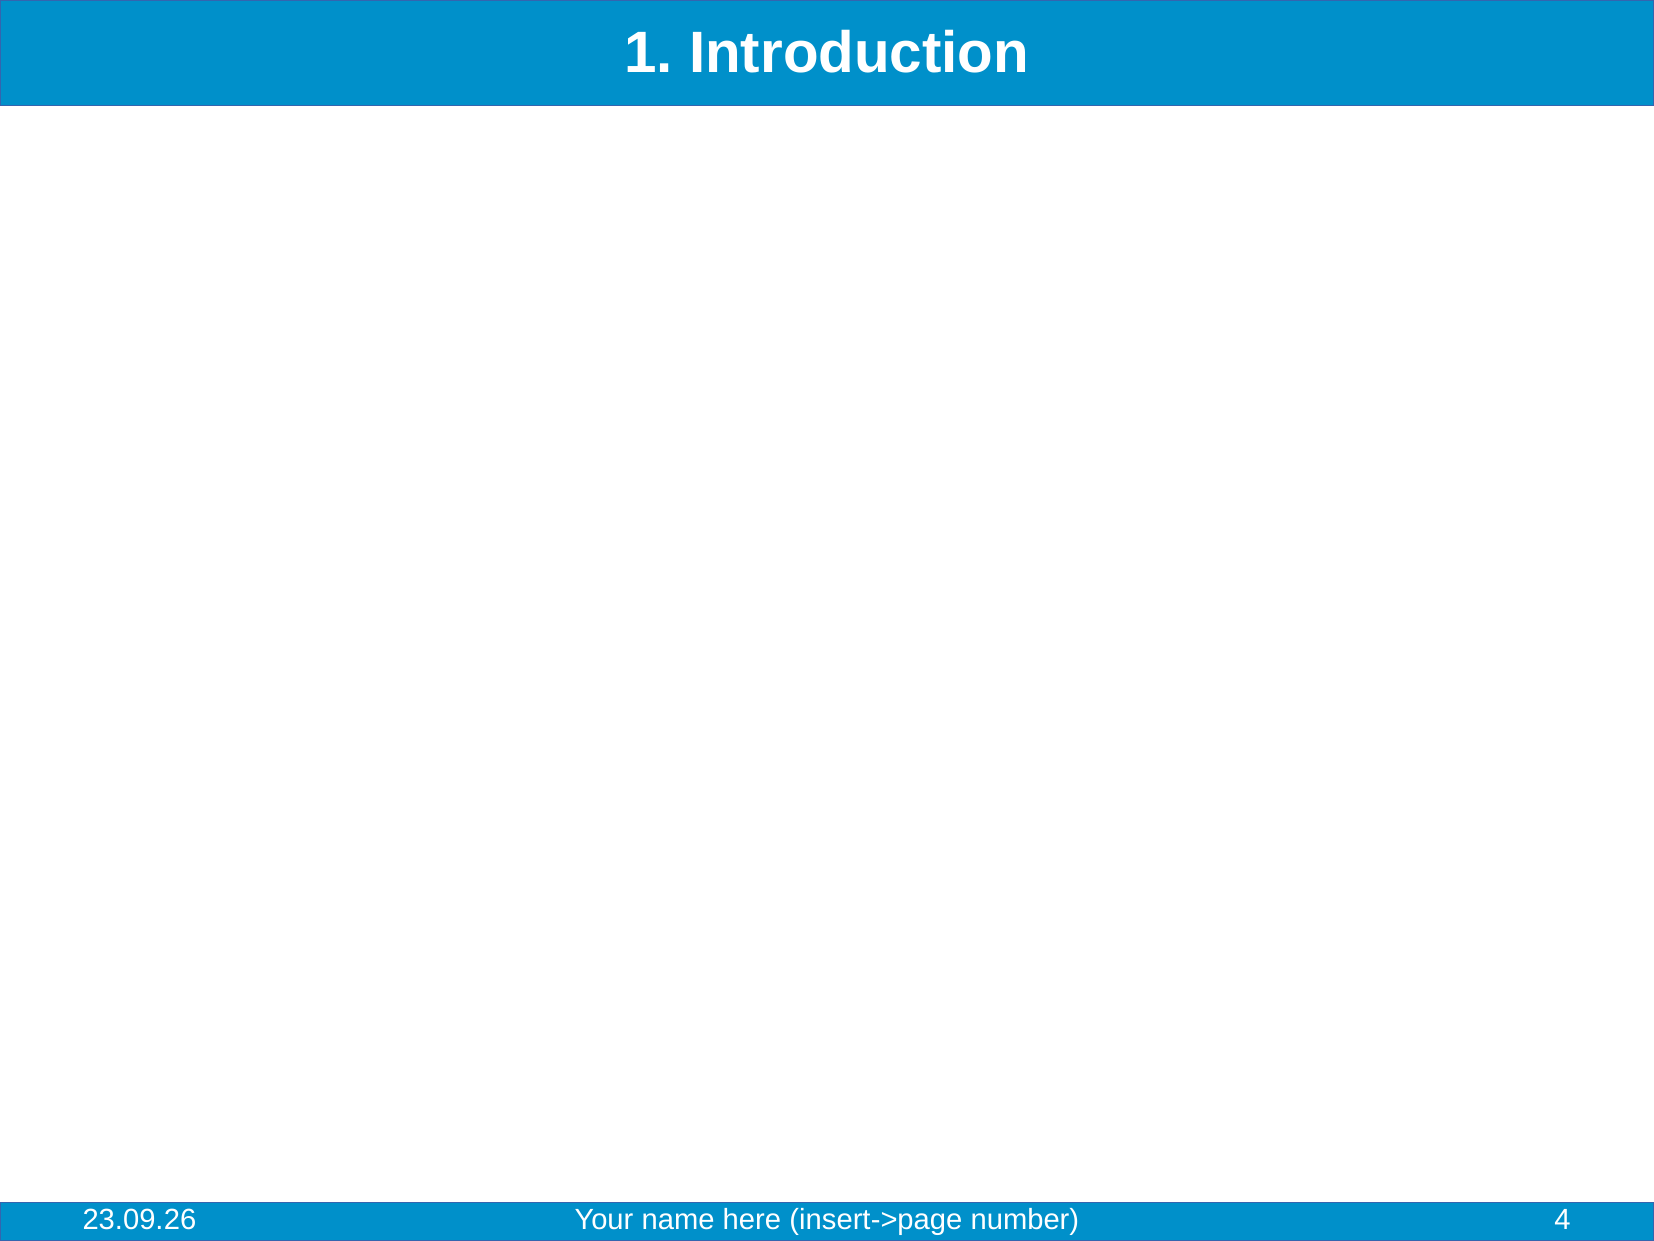

# 1. Introduction
Your name here (insert->page number)
4